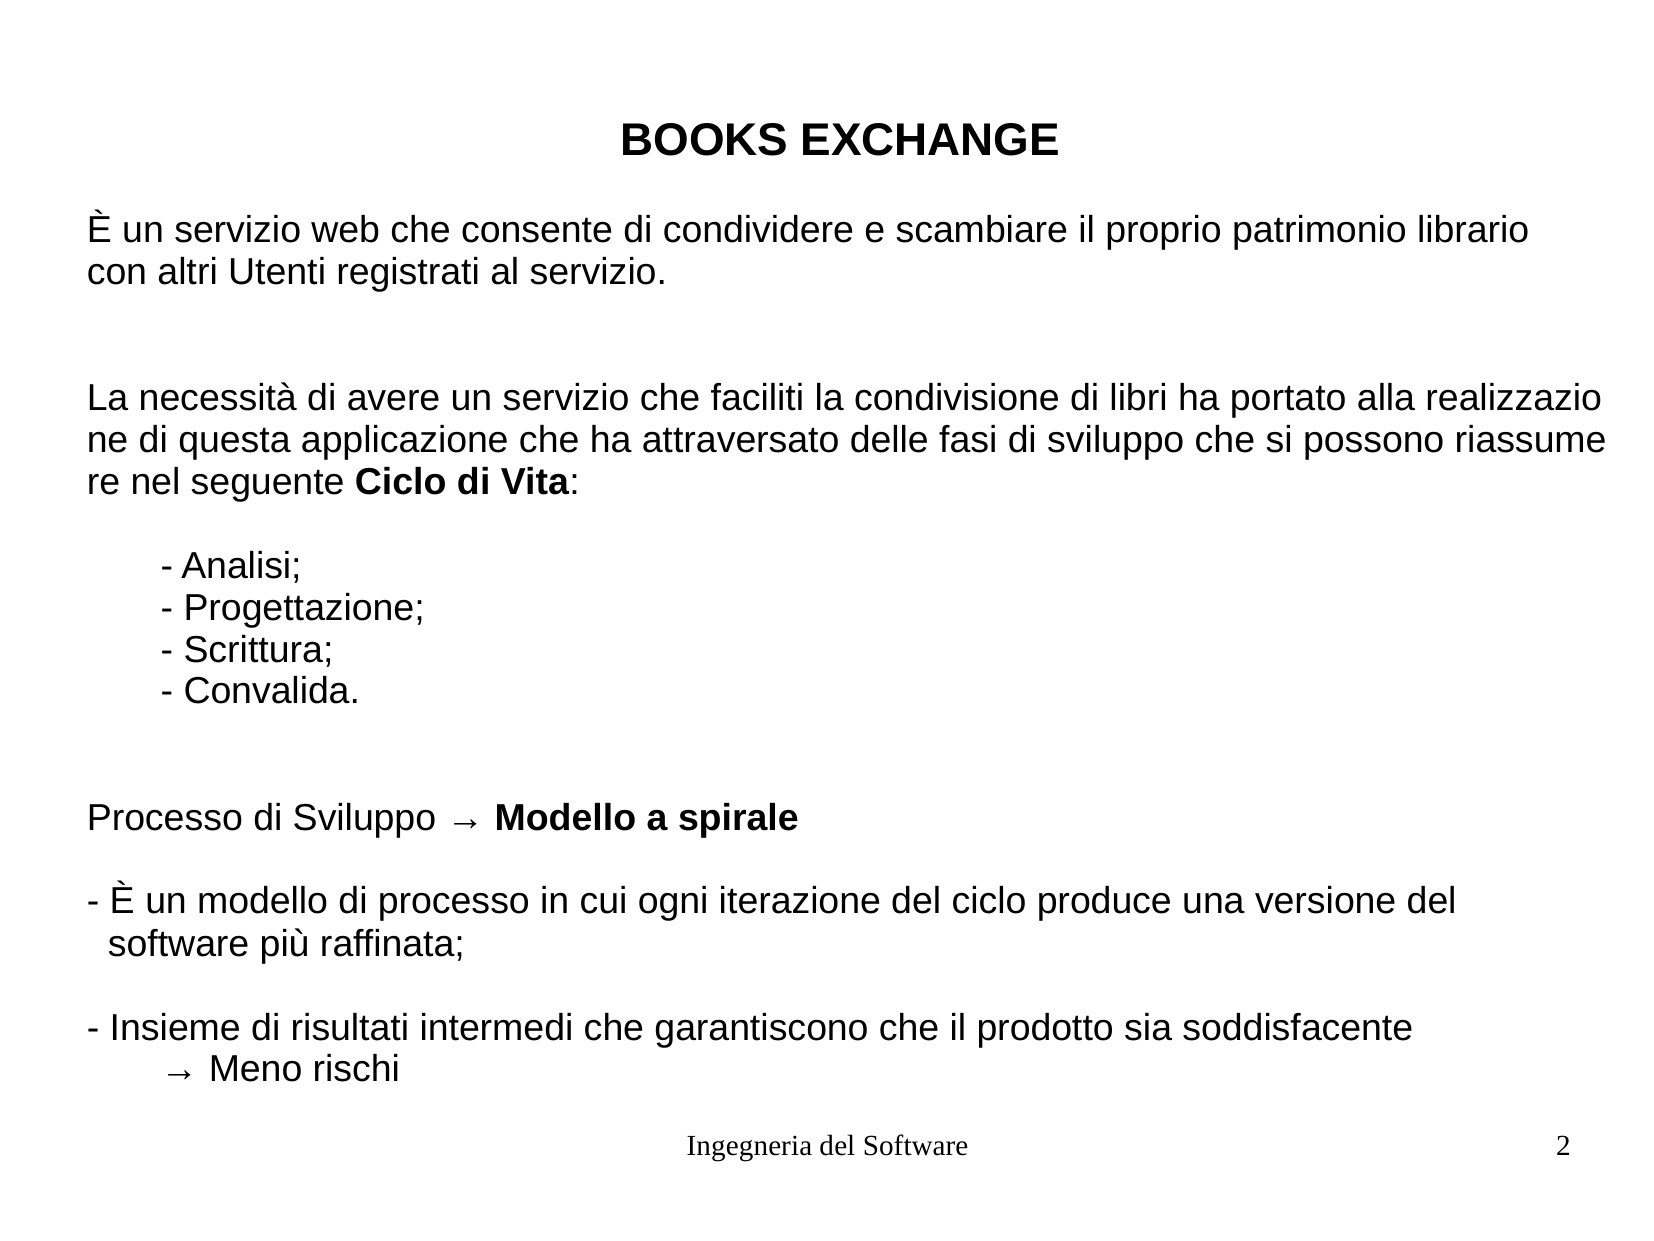

BOOKS EXCHANGE
È un servizio web che consente di condividere e scambiare il proprio patrimonio librario
con altri Utenti registrati al servizio.
La necessità di avere un servizio che faciliti la condivisione di libri ha portato alla realizzazio
ne di questa applicazione che ha attraversato delle fasi di sviluppo che si possono riassume
re nel seguente Ciclo di Vita:
	- Analisi;
	- Progettazione;
	- Scrittura;
	- Convalida.
Processo di Sviluppo → Modello a spirale
- È un modello di processo in cui ogni iterazione del ciclo produce una versione del
 software più raffinata;
- Insieme di risultati intermedi che garantiscono che il prodotto sia soddisfacente
	→ Meno rischi
Ingegneria del Software
2